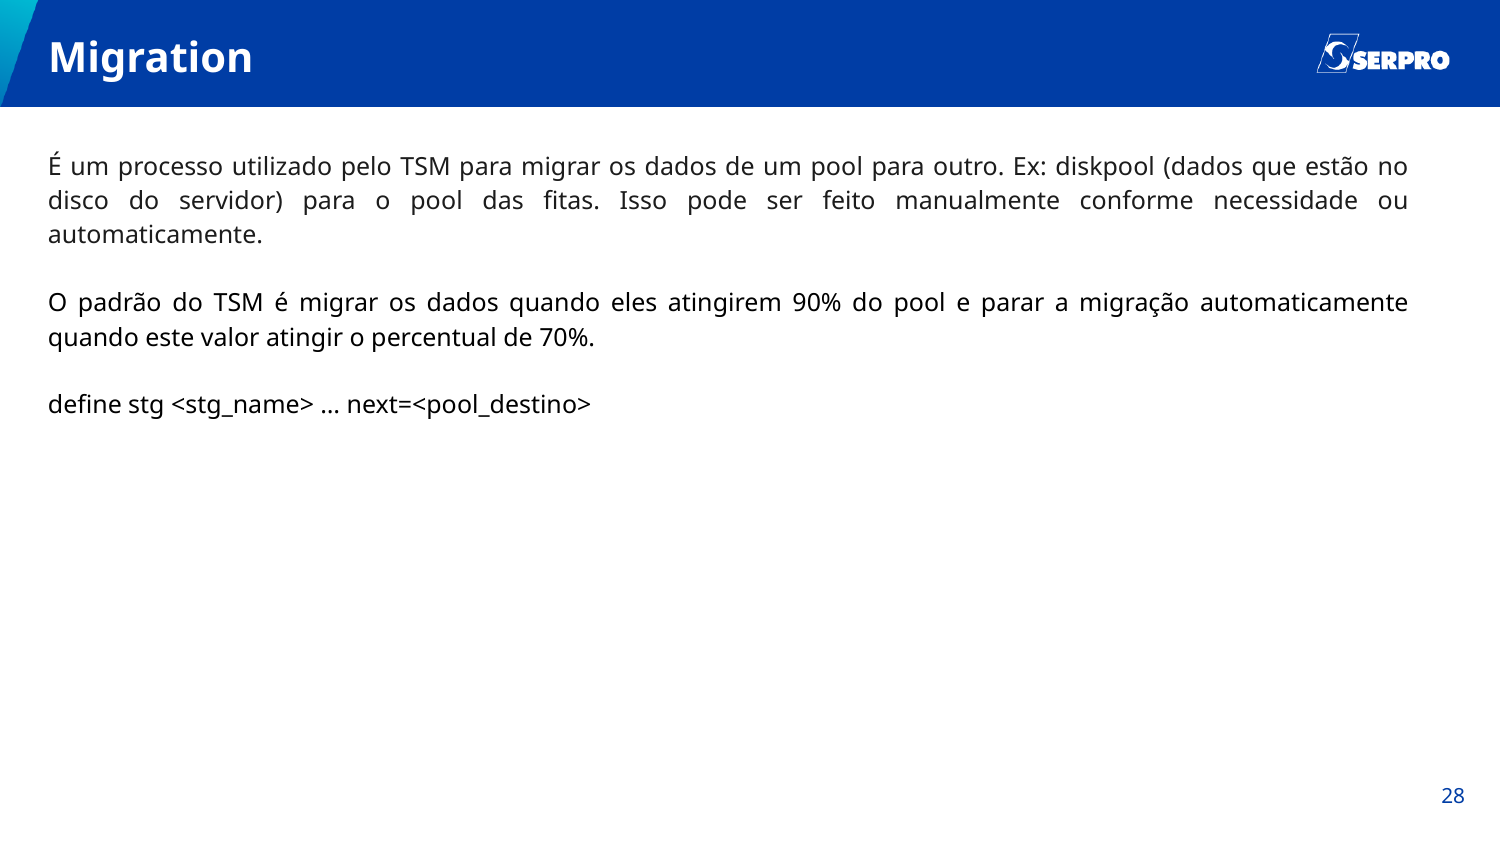

# Migration
É um processo utilizado pelo TSM para migrar os dados de um pool para outro. Ex: diskpool (dados que estão no disco do servidor) para o pool das fitas. Isso pode ser feito manualmente conforme necessidade ou automaticamente.
O padrão do TSM é migrar os dados quando eles atingirem 90% do pool e parar a migração automaticamente quando este valor atingir o percentual de 70%.
define stg <stg_name> … next=<pool_destino>